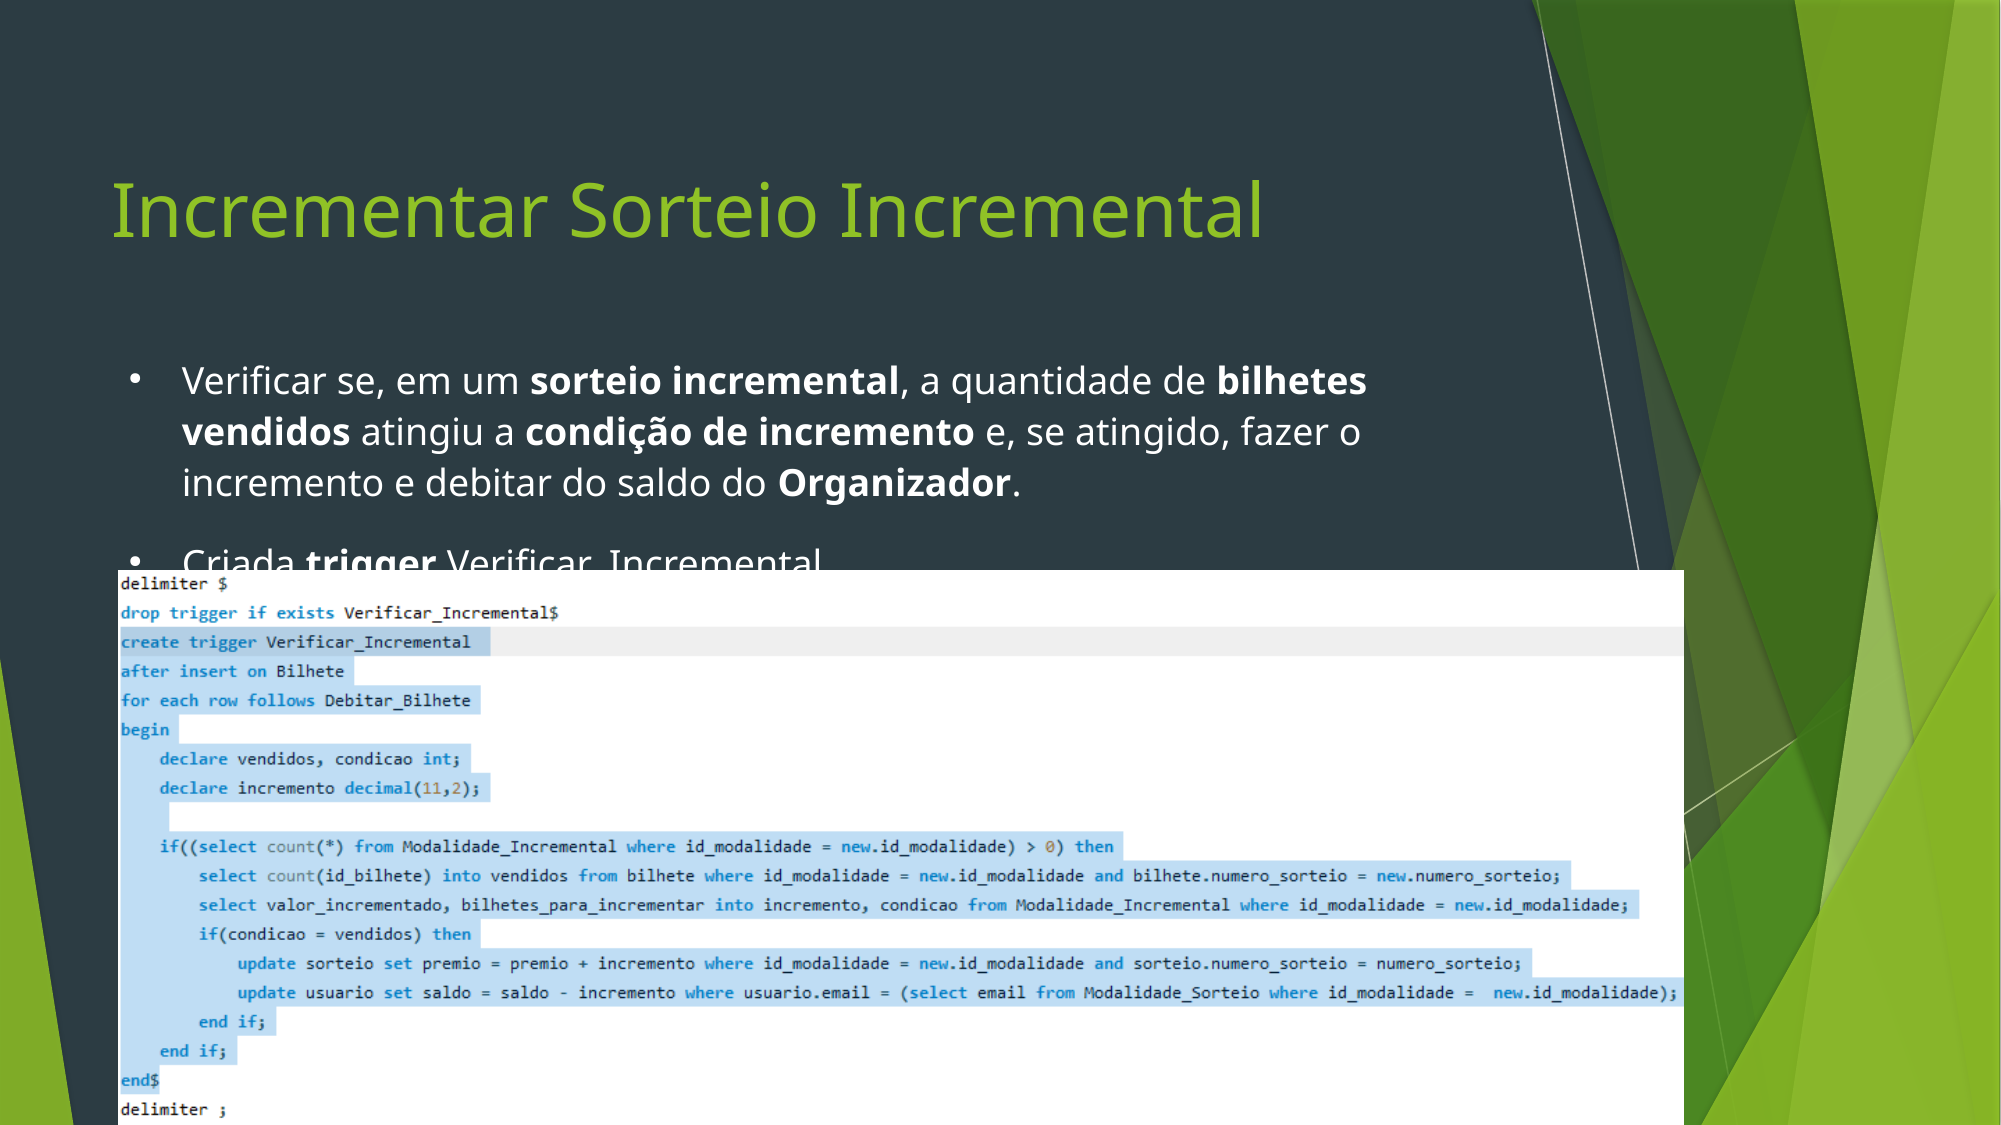

# Incrementar Sorteio Incremental
Verificar se, em um sorteio incremental, a quantidade de bilhetes vendidos atingiu a condição de incremento e, se atingido, fazer o incremento e debitar do saldo do Organizador.
Criada trigger Verificar_Incremental.